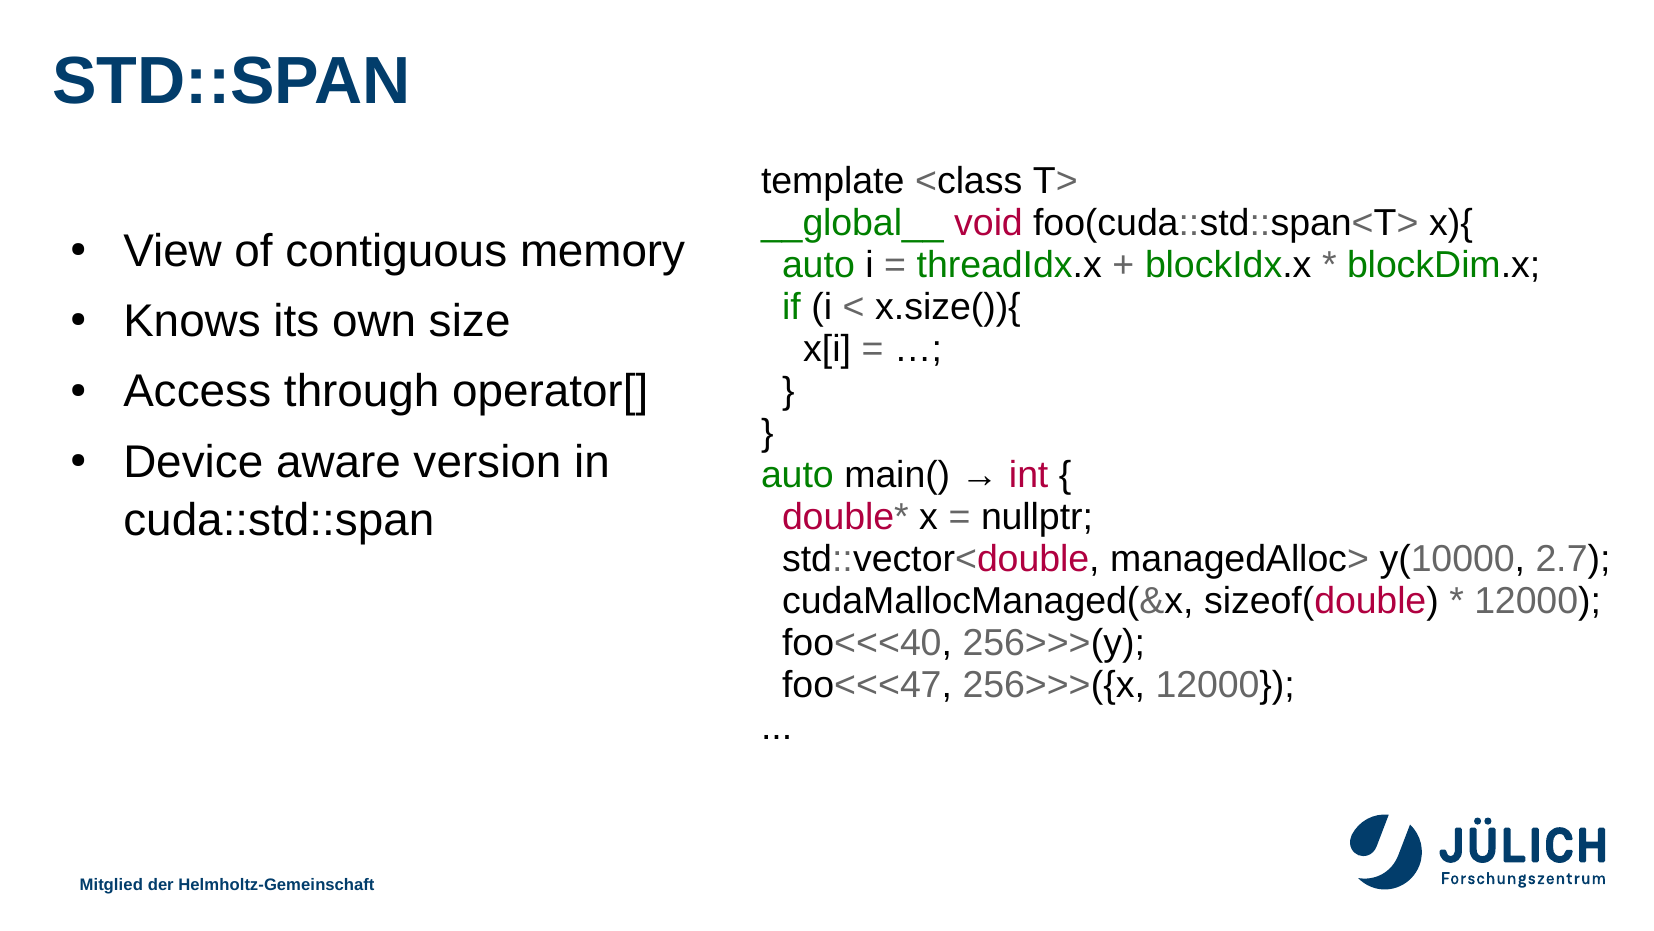

# Std::SPAN
template <class T>
__global__ void foo(cuda::std::span<T> x){
 auto i = threadIdx.x + blockIdx.x * blockDim.x;
 if (i < x.size()){
 x[i] = …;
 }
}
auto main() → int {
 double* x = nullptr;
 std::vector<double, managedAlloc> y(10000, 2.7);
 cudaMallocManaged(&x, sizeof(double) * 12000);
 foo<<<40, 256>>>(y);
 foo<<<47, 256>>>({x, 12000});
...
View of contiguous memory
Knows its own size
Access through operator[]
Device aware version in cuda::std::span